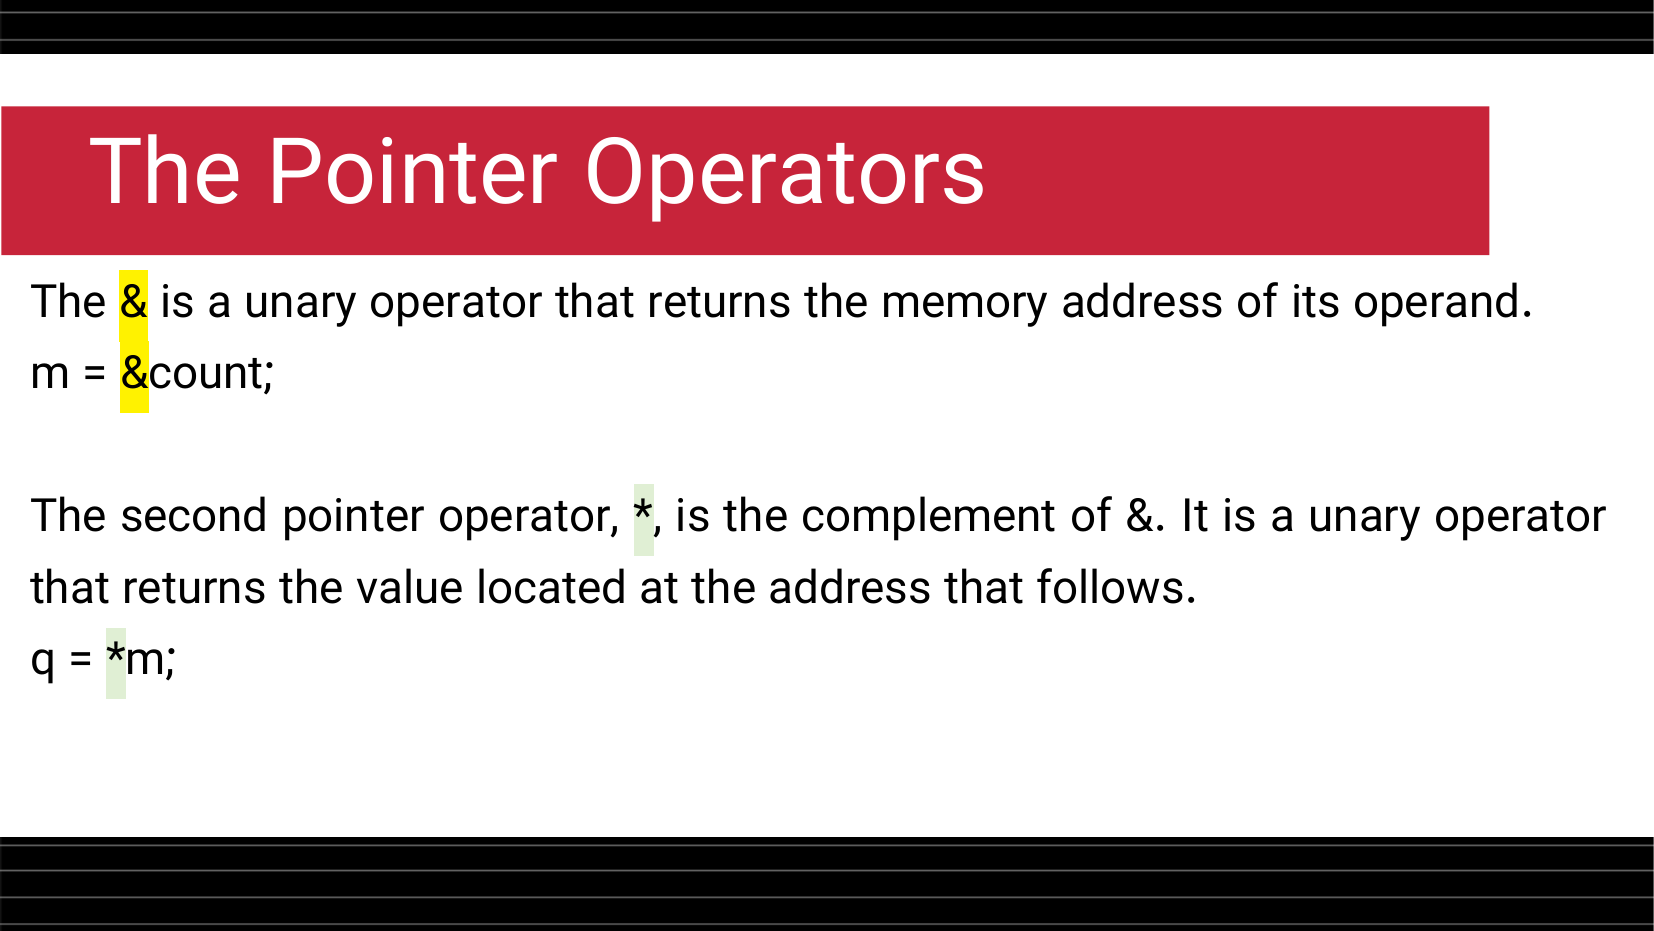

The Pointer Operators
# The & is a unary operator that returns the memory address of its operand.
m = &count;
The second pointer operator, *, is the complement of &. It is a unary operator that returns the value located at the address that follows.
q = *m;